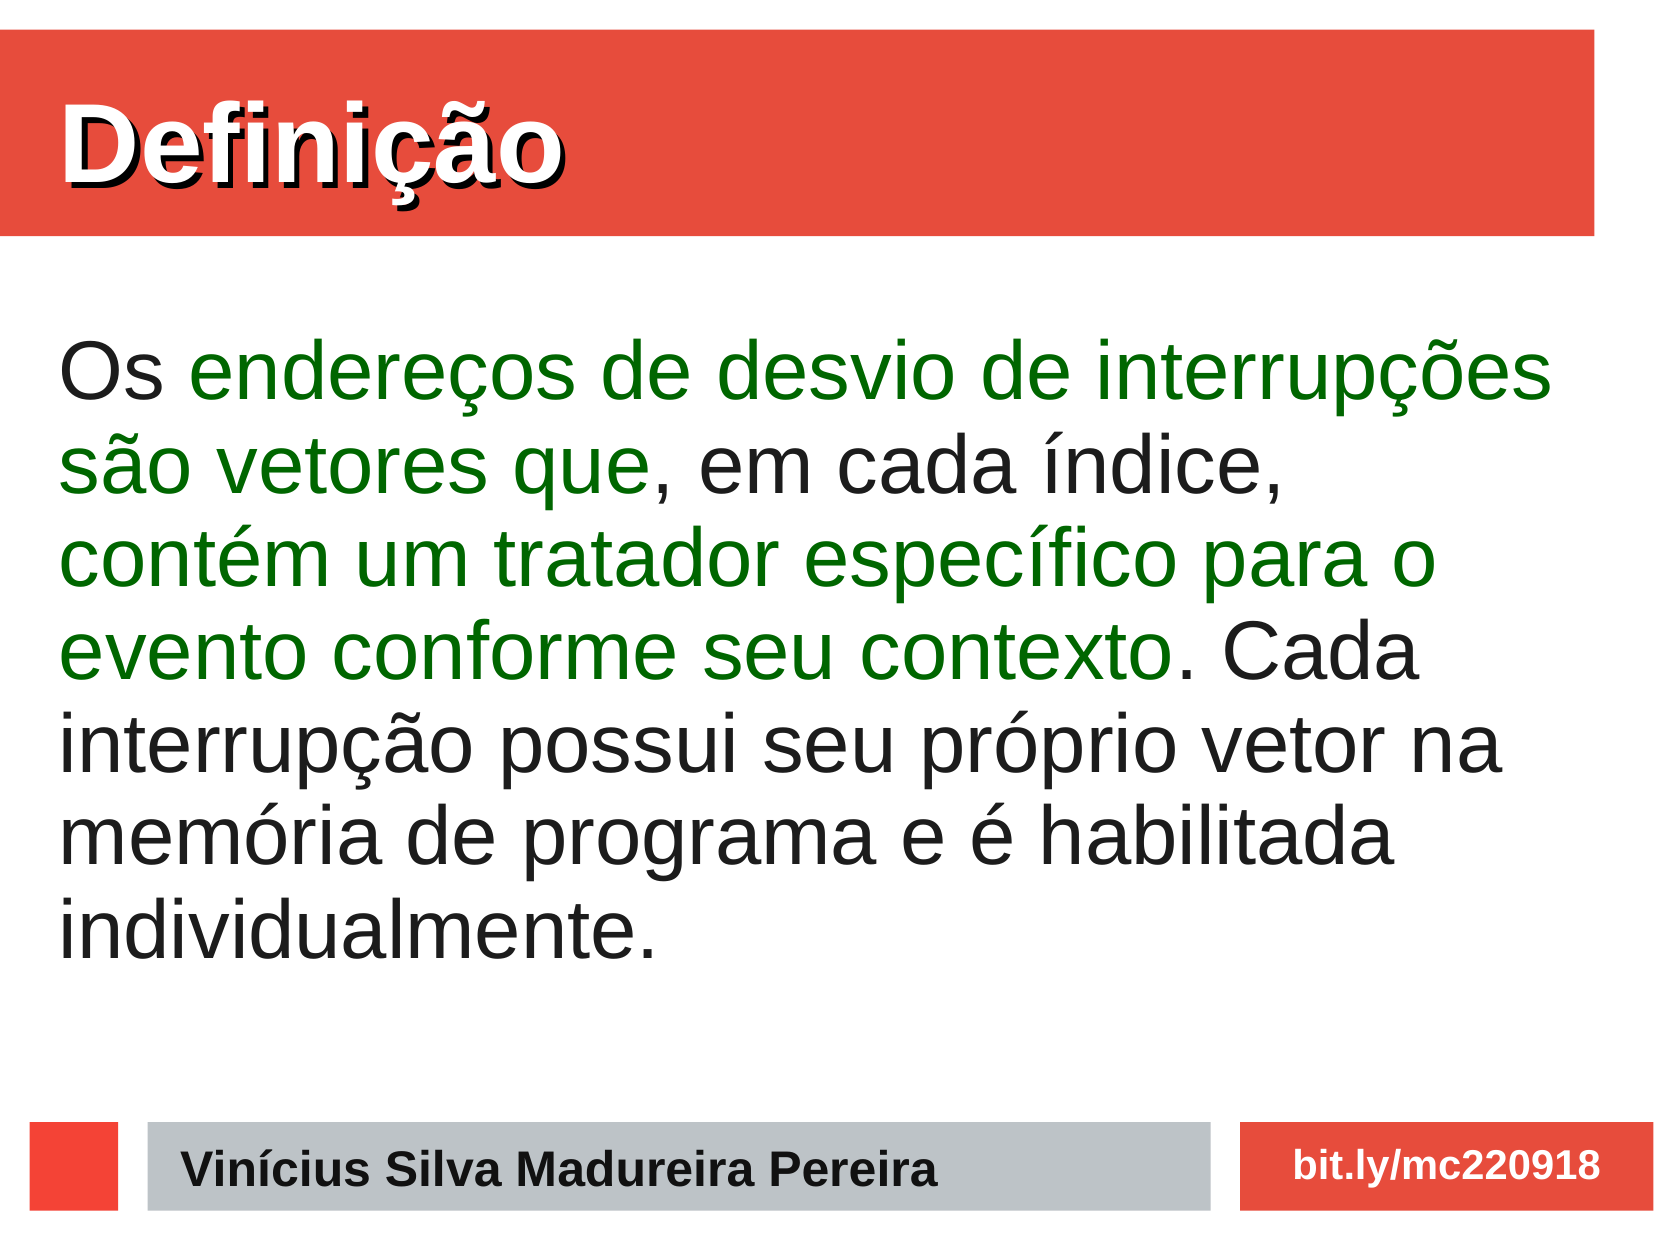

# Definição
Os endereços de desvio de interrupções são vetores que, em cada índice, contém um tratador específico para o evento conforme seu contexto. Cada interrupção possui seu próprio vetor na memória de programa e é habilitada individualmente.
Vinícius Silva Madureira Pereira
bit.ly/mc220918